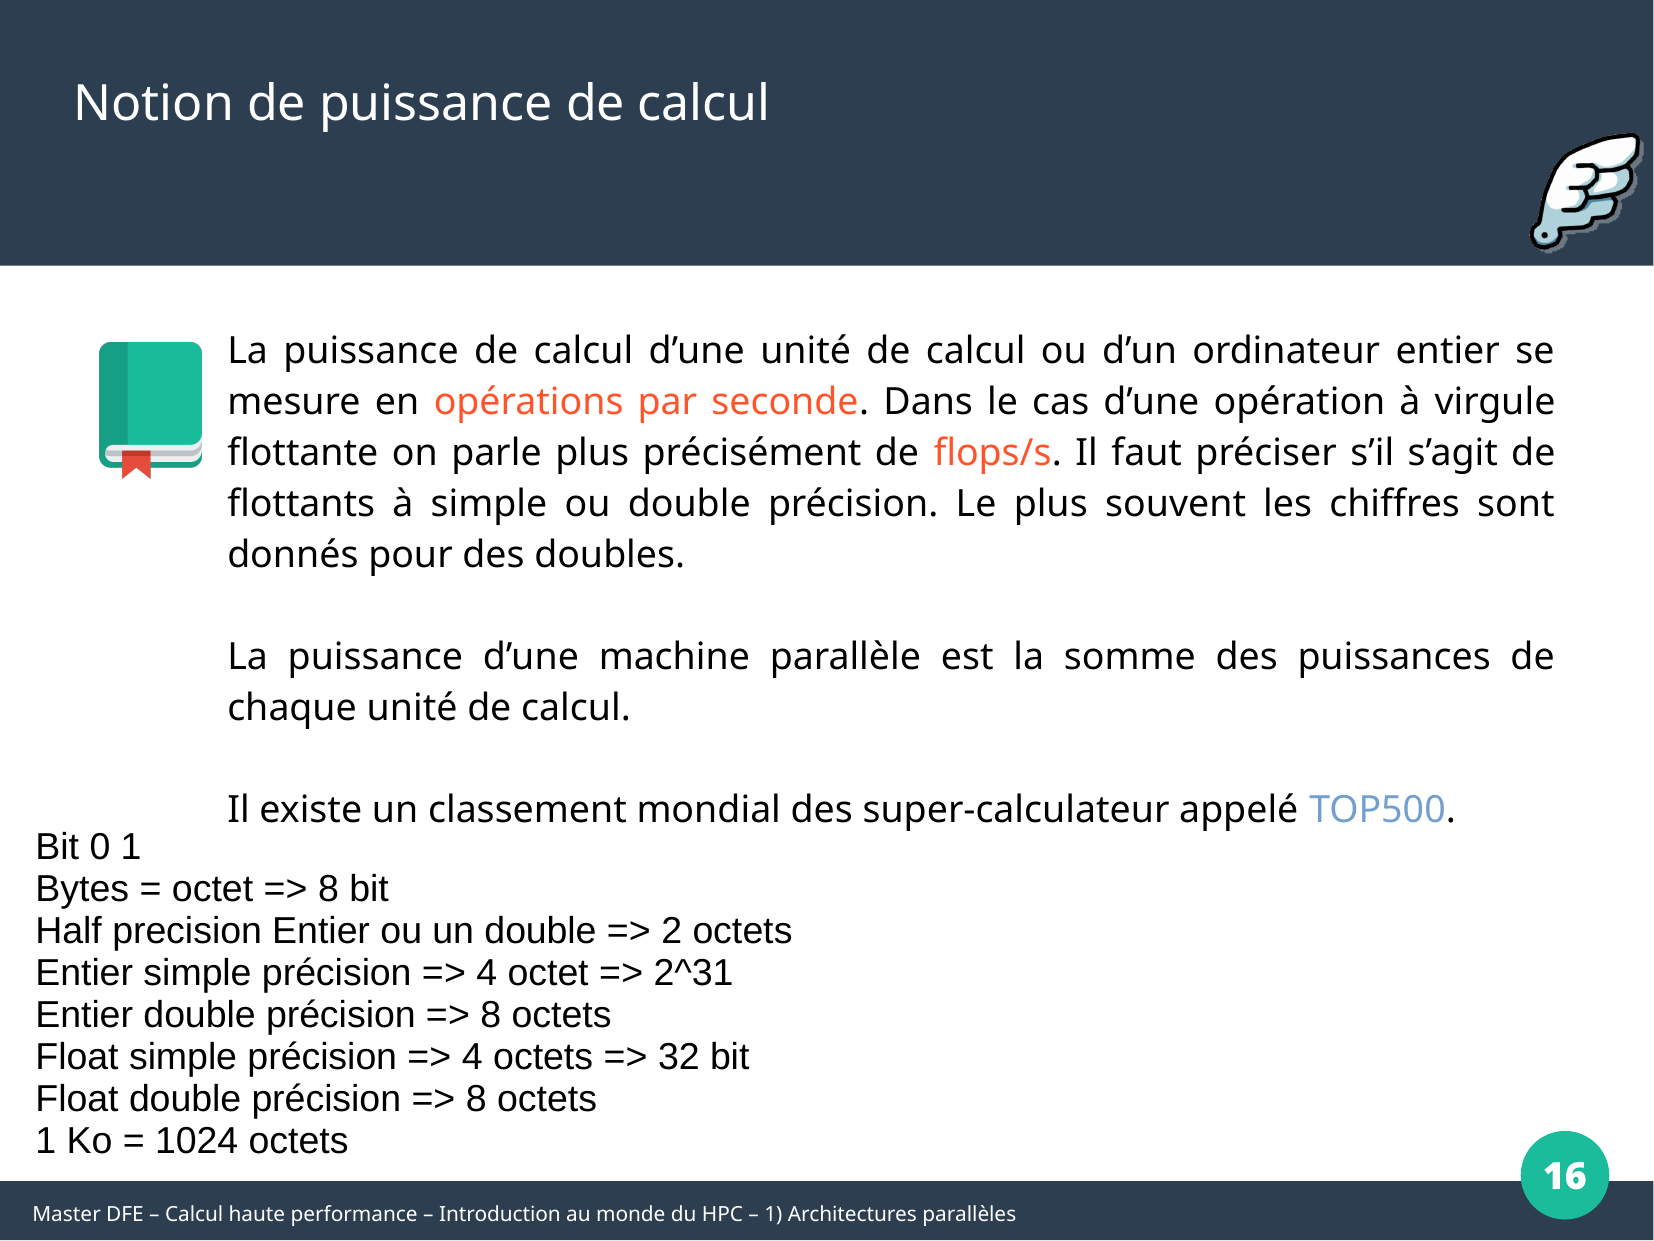

Notion de puissance de calcul
La puissance de calcul d’une unité de calcul ou d’un ordinateur entier se mesure en opérations par seconde. Dans le cas d’une opération à virgule flottante on parle plus précisément de flops/s. Il faut préciser s’il s’agit de flottants à simple ou double précision. Le plus souvent les chiffres sont donnés pour des doubles.
La puissance d’une machine parallèle est la somme des puissances de chaque unité de calcul.
Il existe un classement mondial des super-calculateur appelé TOP500.
Bit 0 1
Bytes = octet => 8 bit
Half precision Entier ou un double => 2 octets
Entier simple précision => 4 octet => 2^31
Entier double précision => 8 octets
Float simple précision => 4 octets => 32 bit
Float double précision => 8 octets
1 Ko = 1024 octets
16
Master DFE – Calcul haute performance – Introduction au monde du HPC – 1) Architectures parallèles